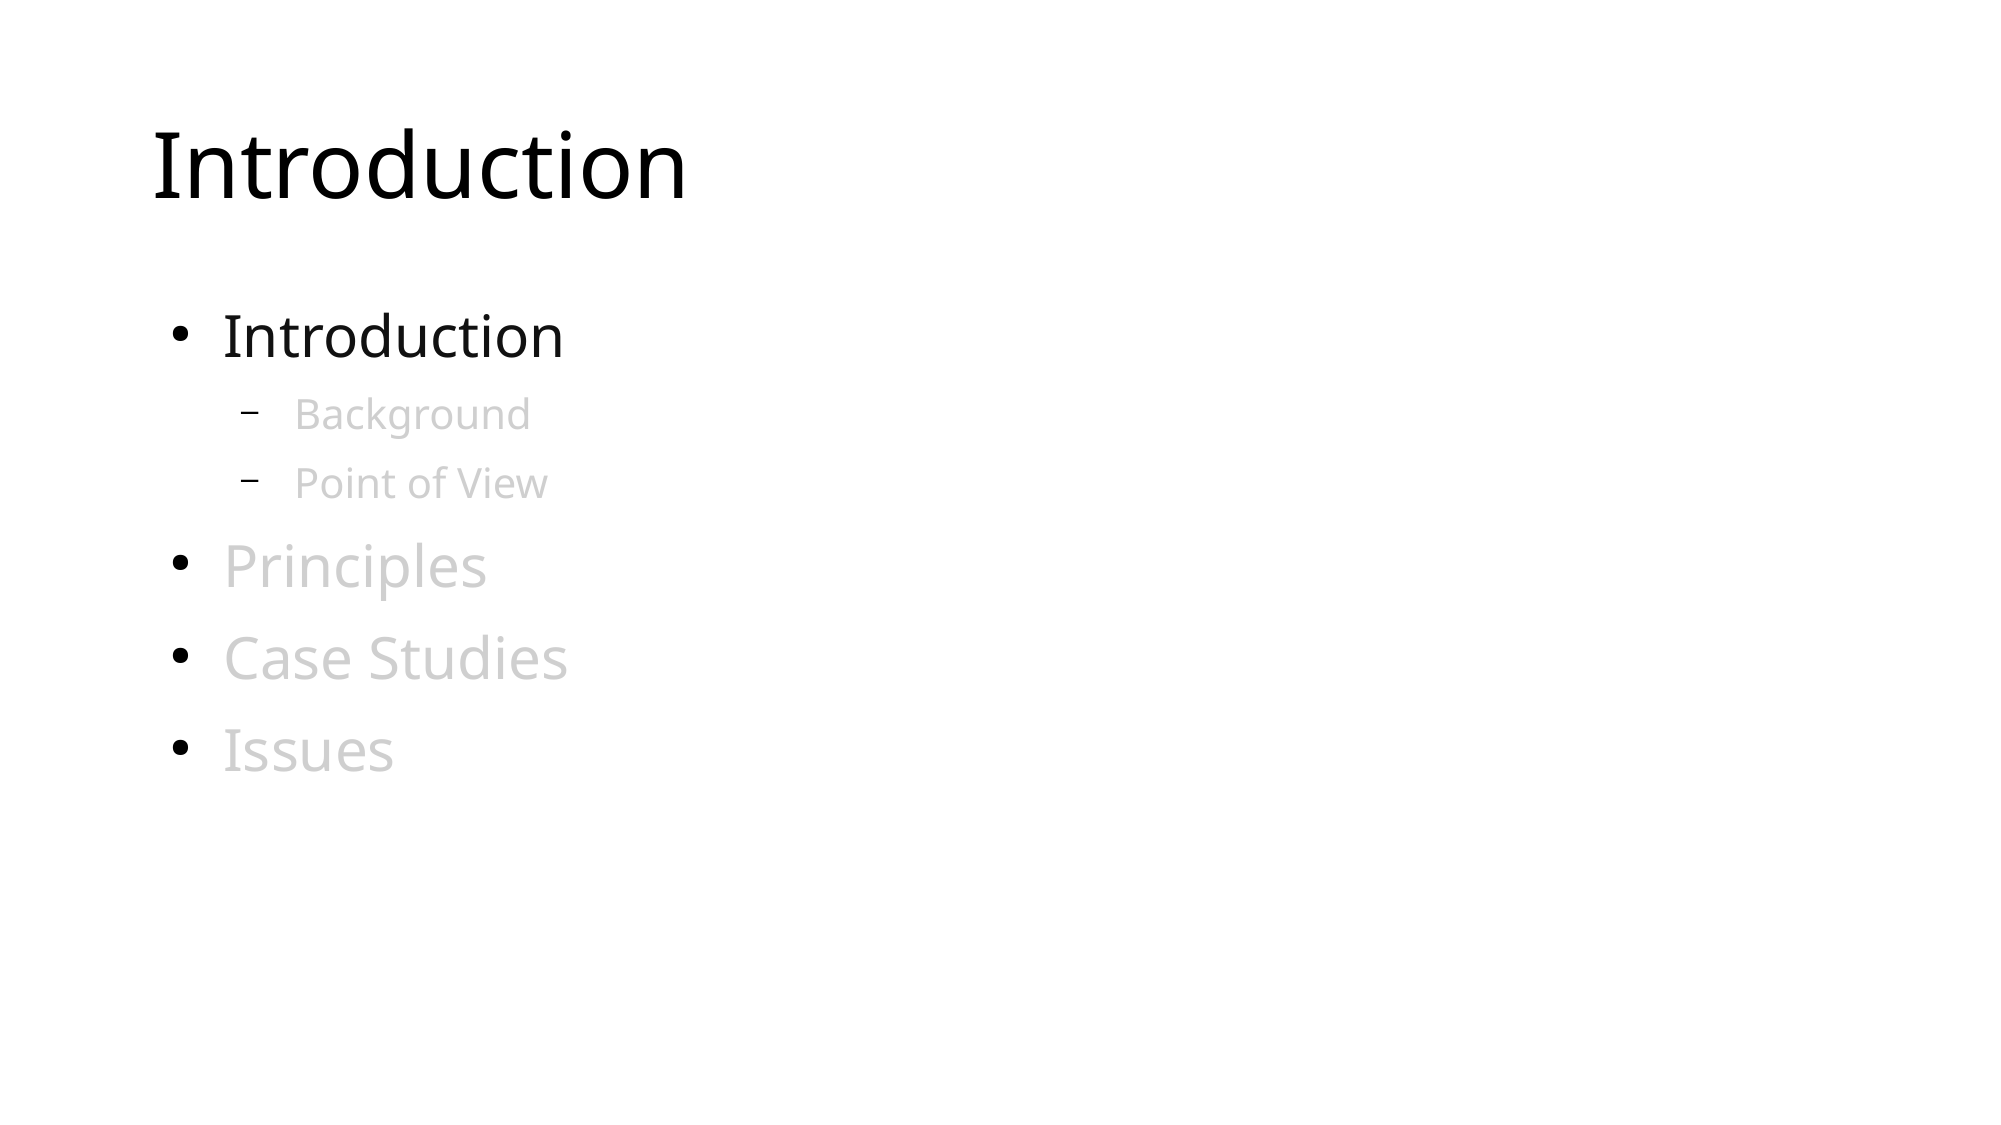

#poptopush 0
#toc
# Introduction
Introduction
Background
Point of View
Principles
Case Studies
Issues